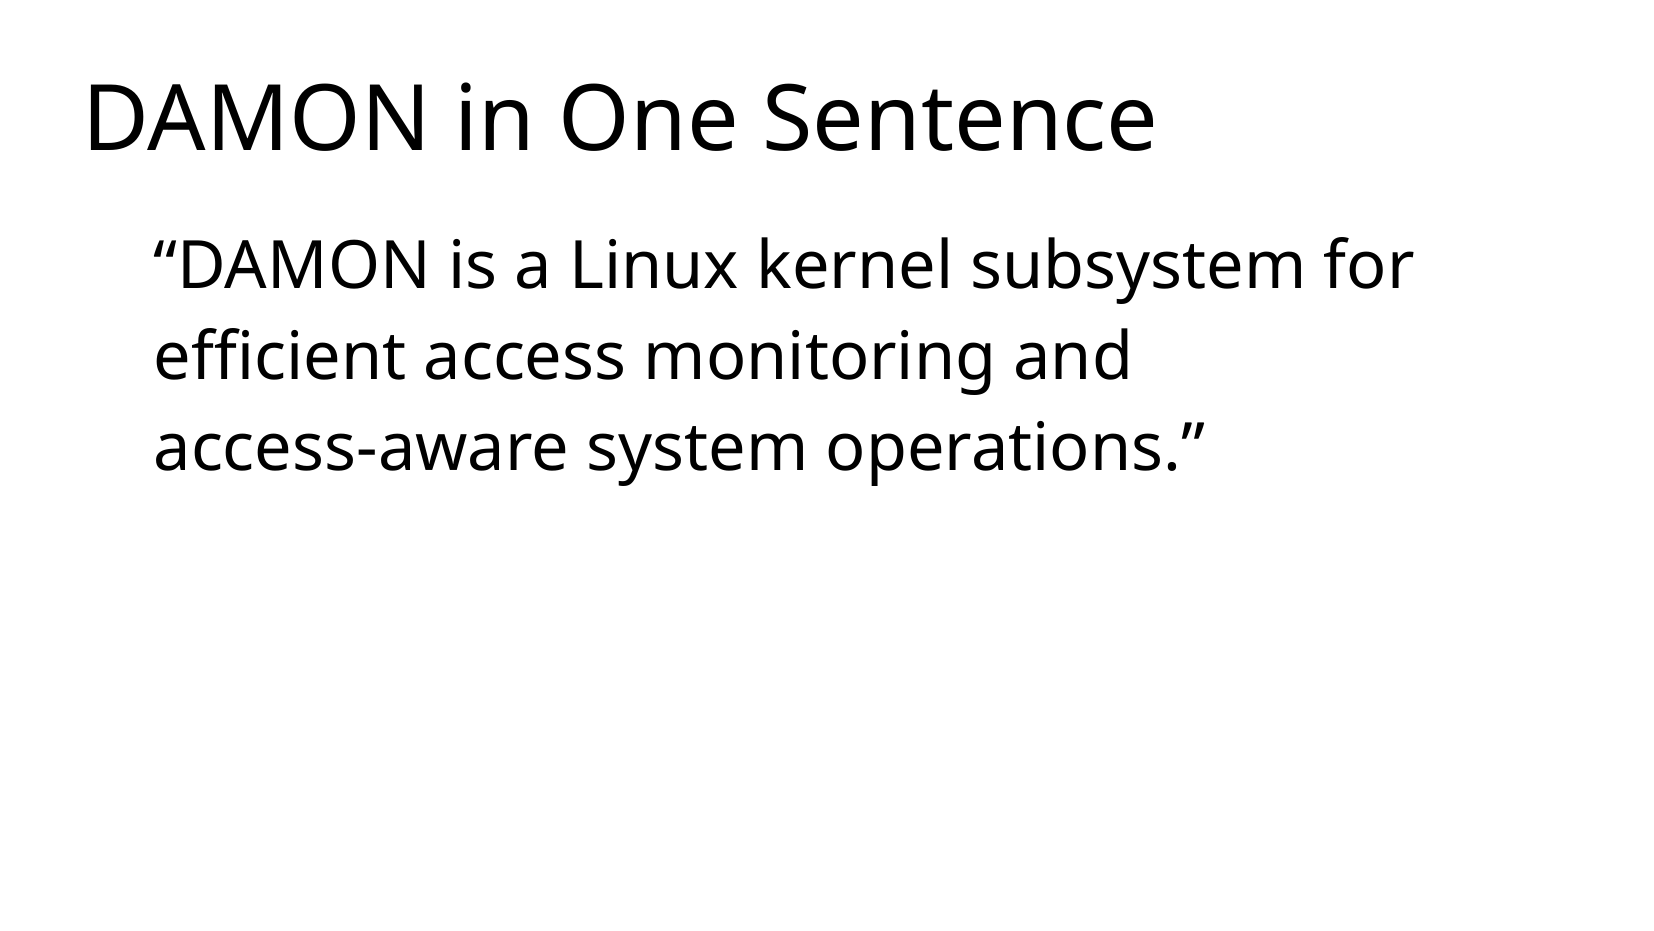

# DAMON in One Sentence
“DAMON is a Linux kernel subsystem for efficient access monitoring and
access-aware system operations.”